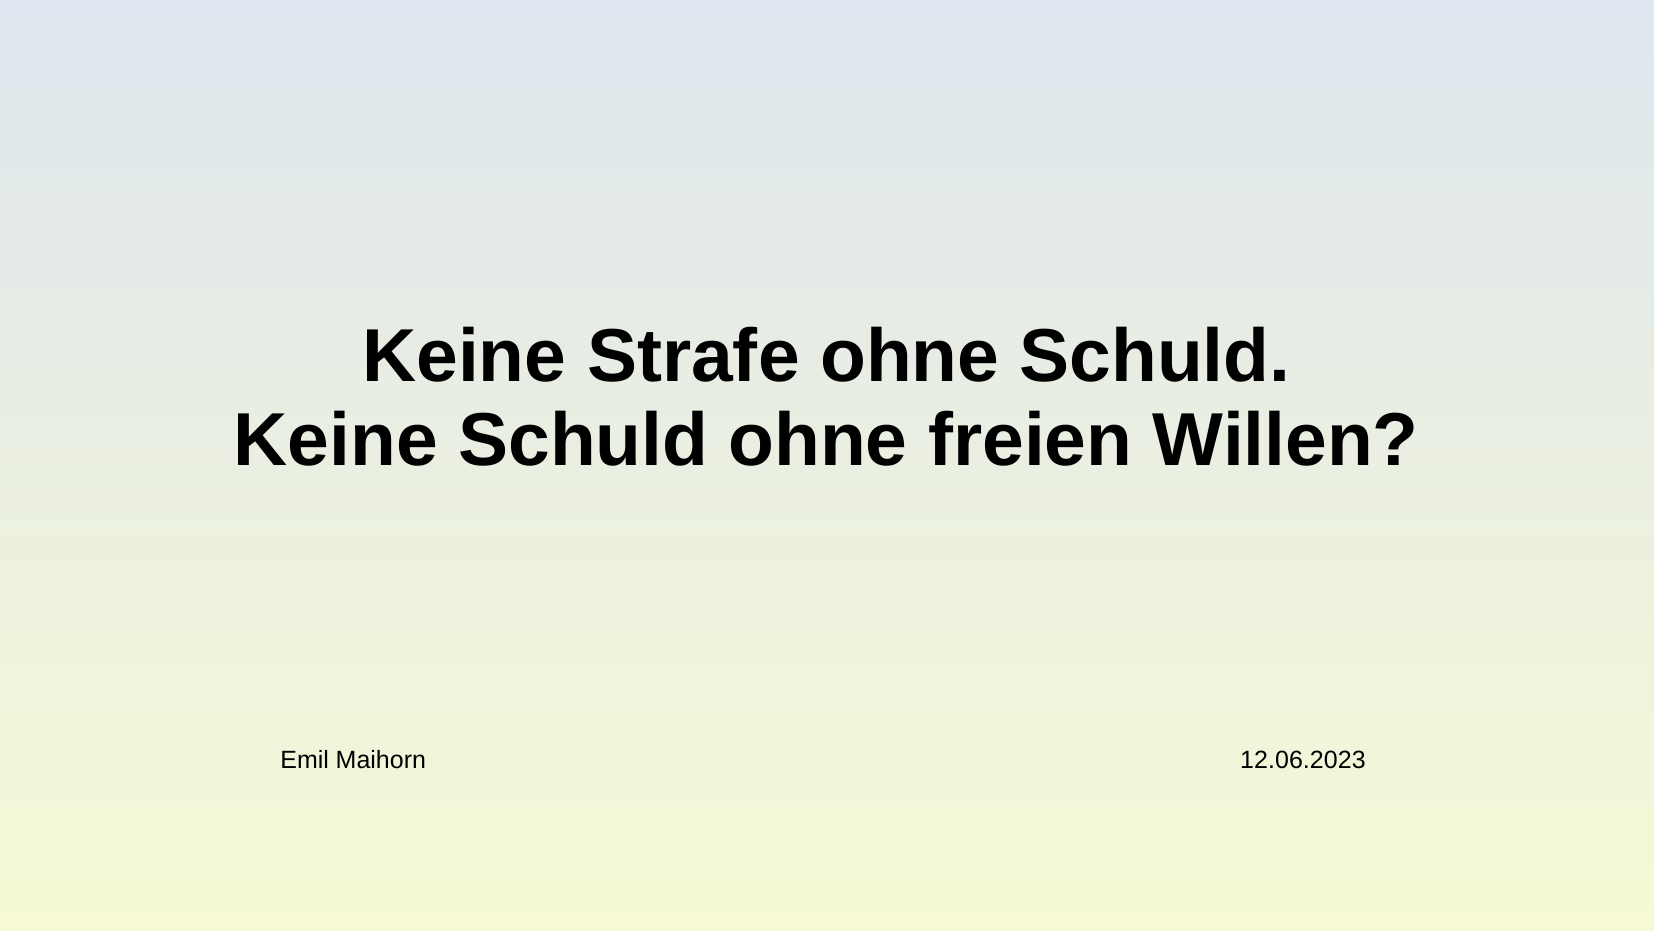

# Keine Strafe ohne Schuld.
Keine Schuld ohne freien Willen?
Emil Maihorn 											12.06.2023